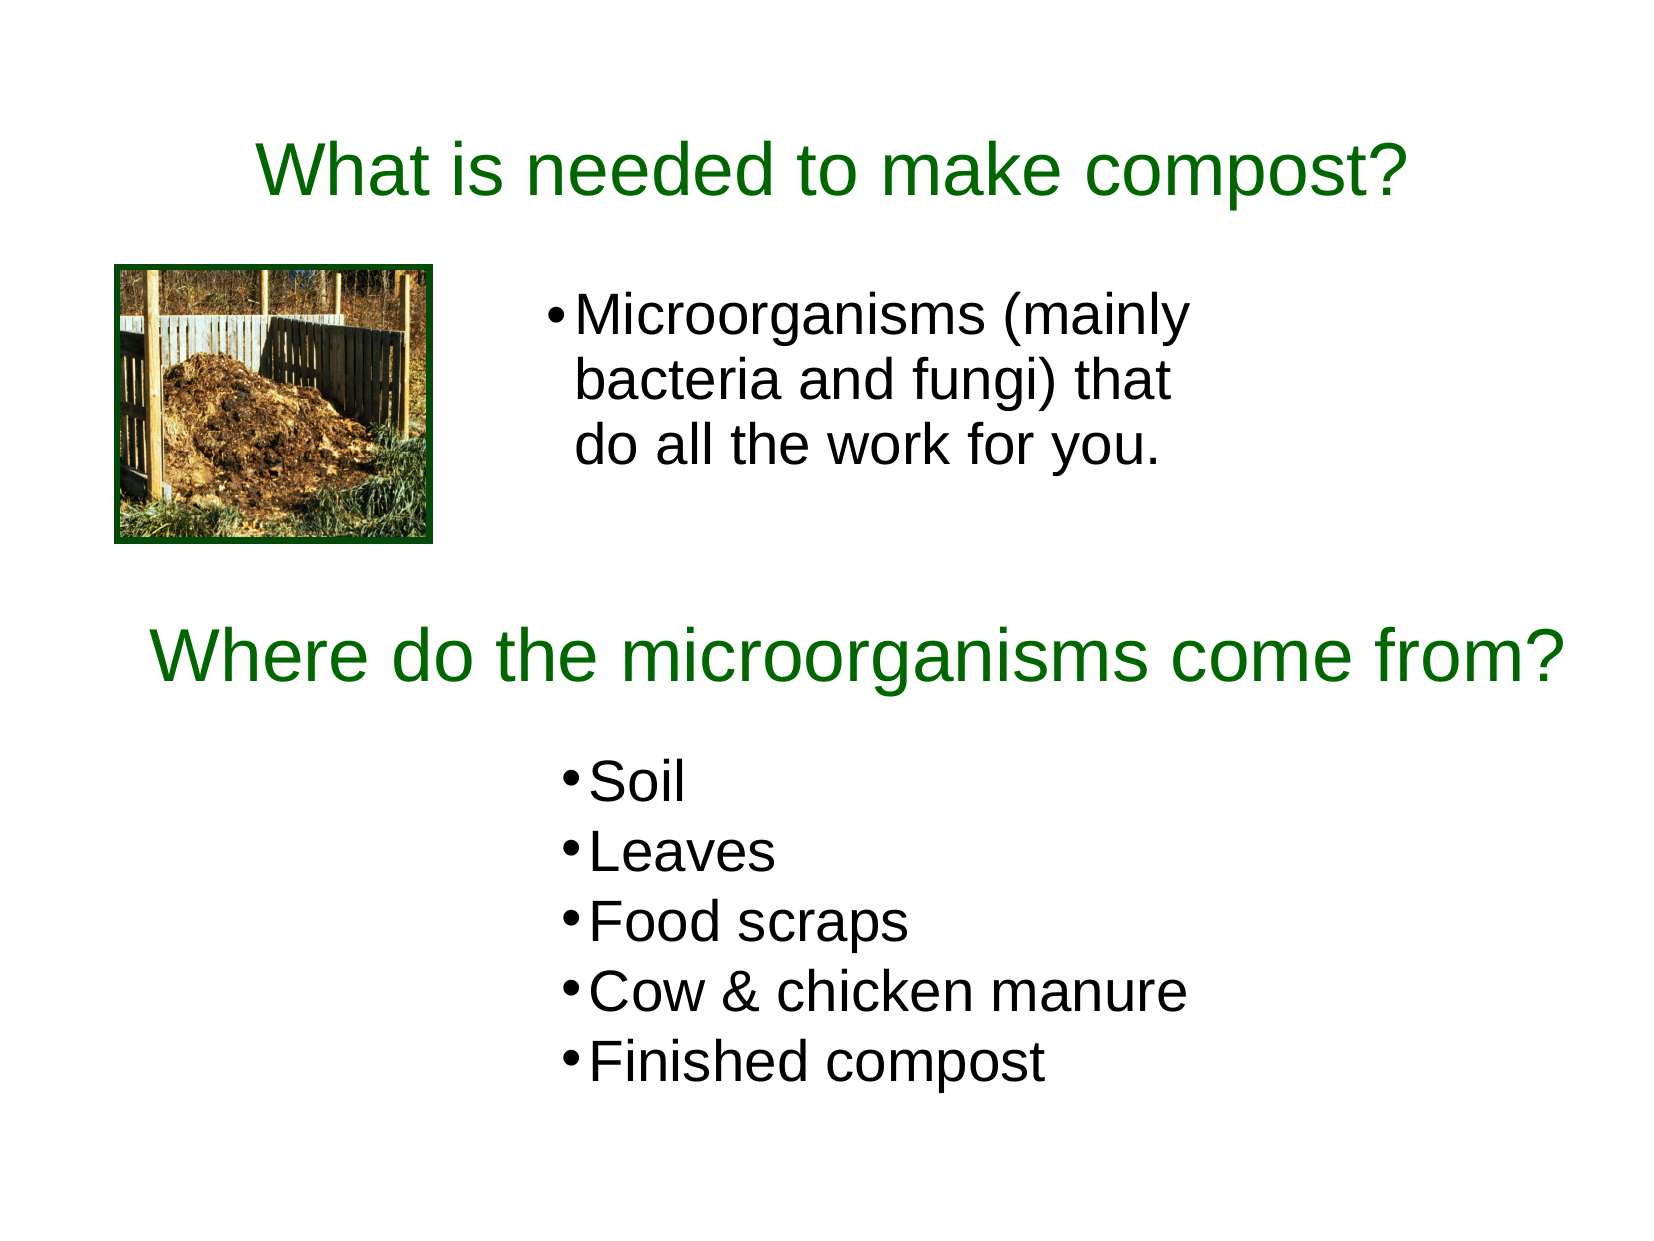

What is needed to make compost?
# Microorganisms (mainly bacteria and fungi) that do all the work for you.
Where do the microorganisms come from?
Soil
Leaves
Food scraps
Cow & chicken manure
Finished compost